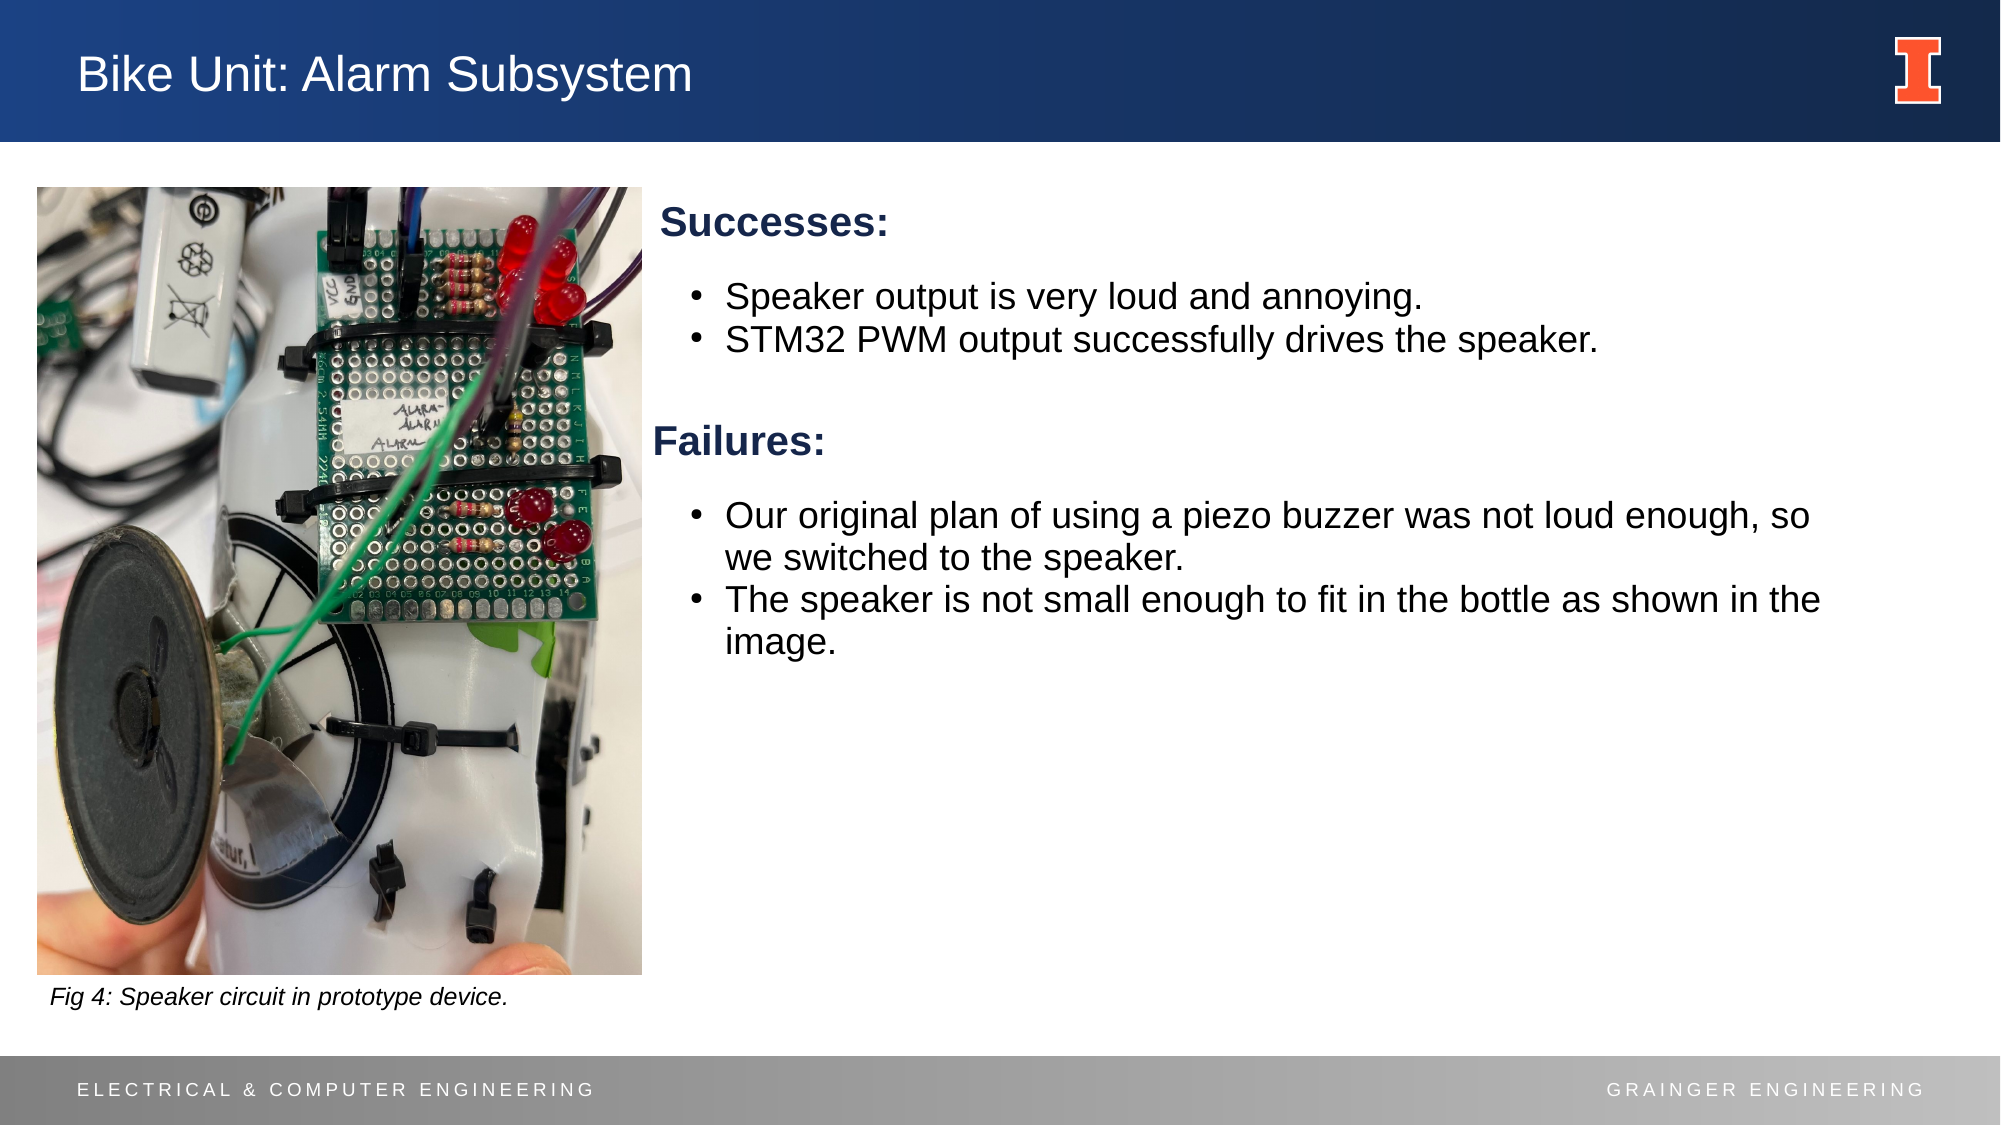

Bike Unit: Alarm Subsystem
Successes:
Speaker output is very loud and annoying.
STM32 PWM output successfully drives the speaker.
Failures:
Our original plan of using a piezo buzzer was not loud enough, so we switched to the speaker.
The speaker is not small enough to fit in the bottle as shown in the image.
Fig 4: Speaker circuit in prototype device.
ELECTRICAL & COMPUTER ENGINEERING
GRAINGER ENGINEERING